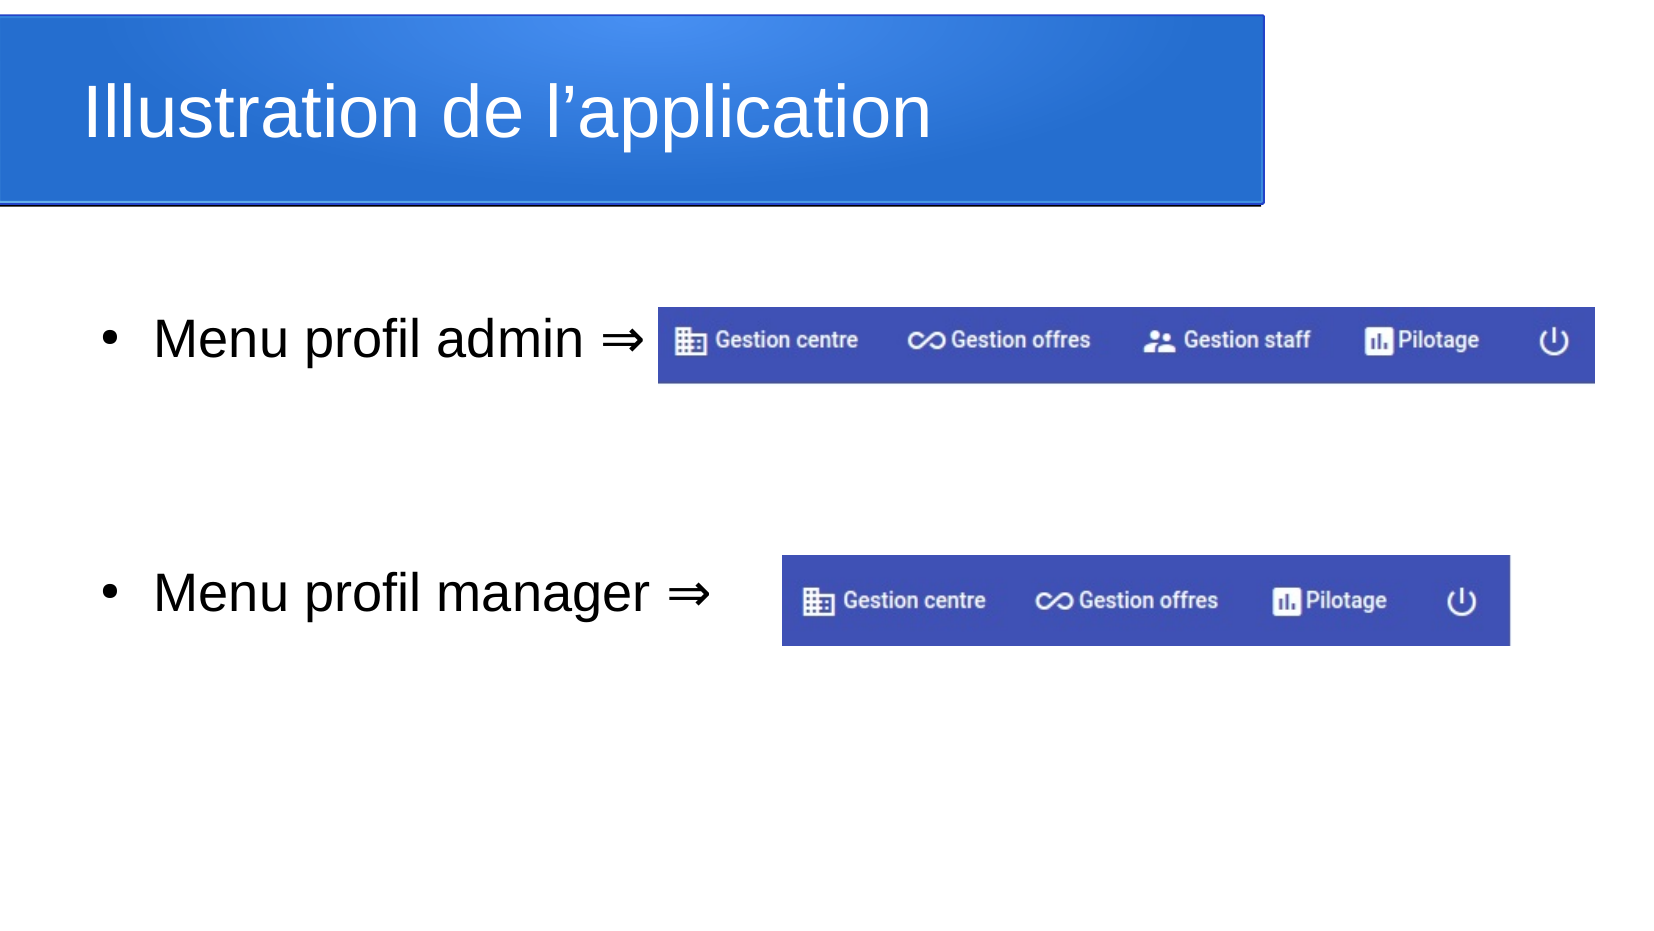

# Illustration de l’application
Menu profil admin ⇒
Menu profil manager ⇒